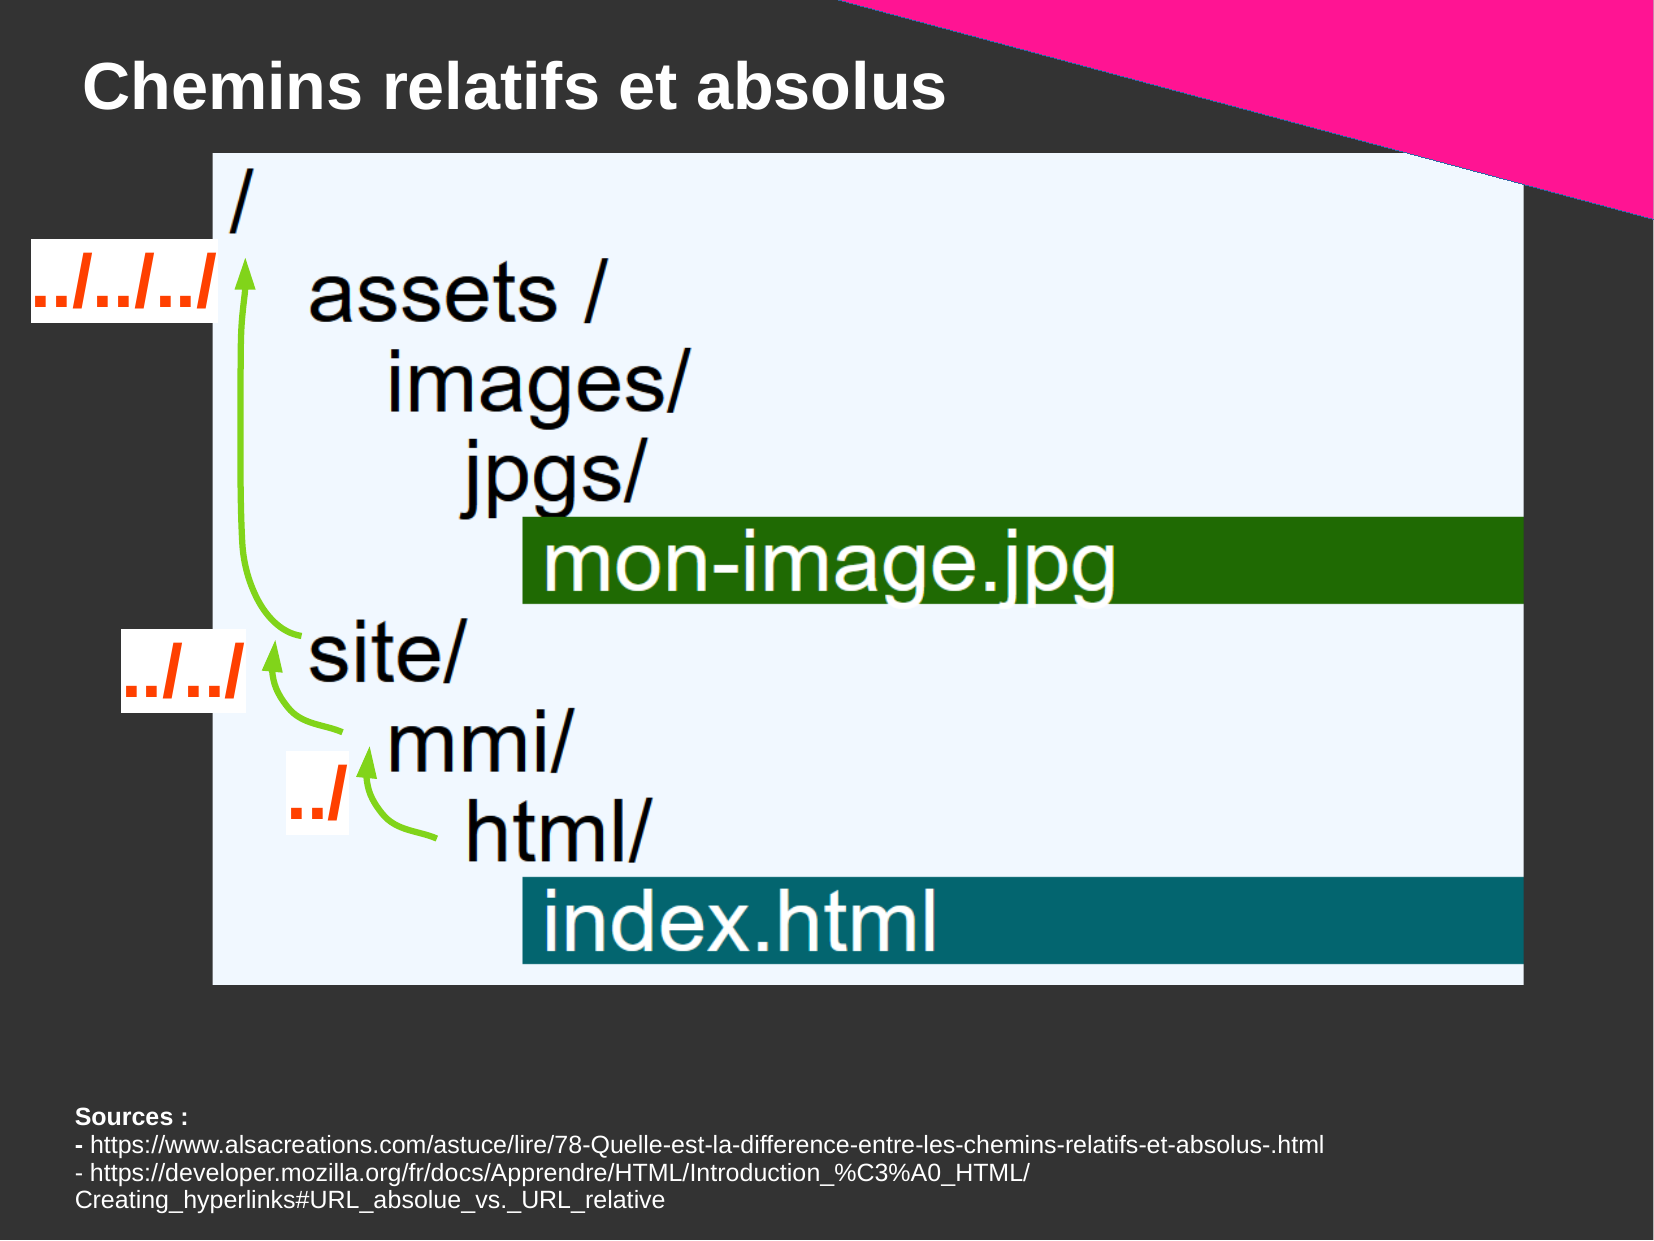

# Chemins relatifs et absolus
../../../
../../
../
Sources :
- https://www.alsacreations.com/astuce/lire/78-Quelle-est-la-difference-entre-les-chemins-relatifs-et-absolus-.html
- https://developer.mozilla.org/fr/docs/Apprendre/HTML/Introduction_%C3%A0_HTML/Creating_hyperlinks#URL_absolue_vs._URL_relative